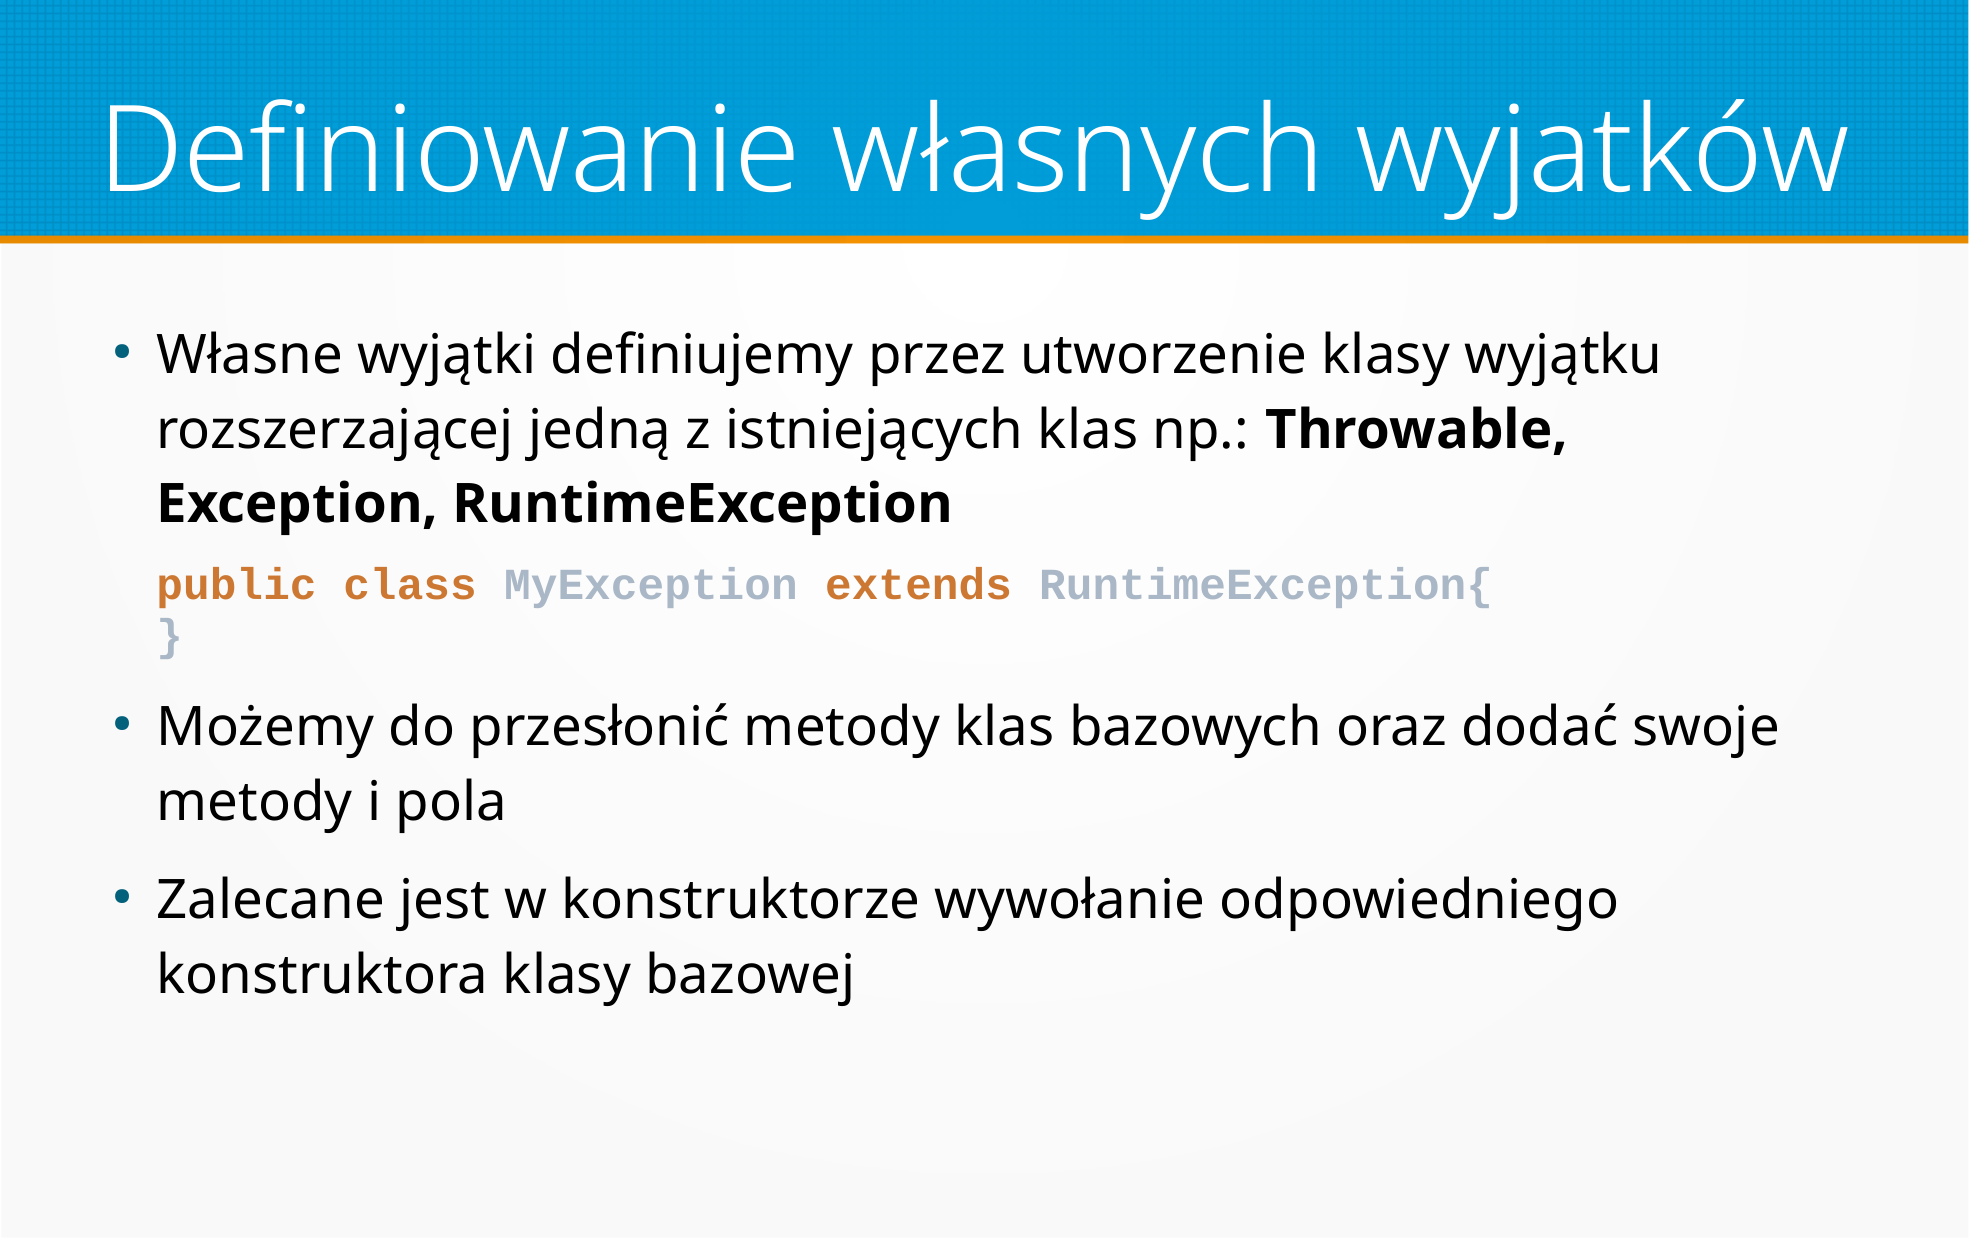

# Definiowanie własnych wyjatków
Własne wyjątki definiujemy przez utworzenie klasy wyjątku rozszerzającej jedną z istniejących klas np.: Throwable, Exception, RuntimeException
public class MyException extends RuntimeException{
}
Możemy do przesłonić metody klas bazowych oraz dodać swoje metody i pola
Zalecane jest w konstruktorze wywołanie odpowiedniego konstruktora klasy bazowej